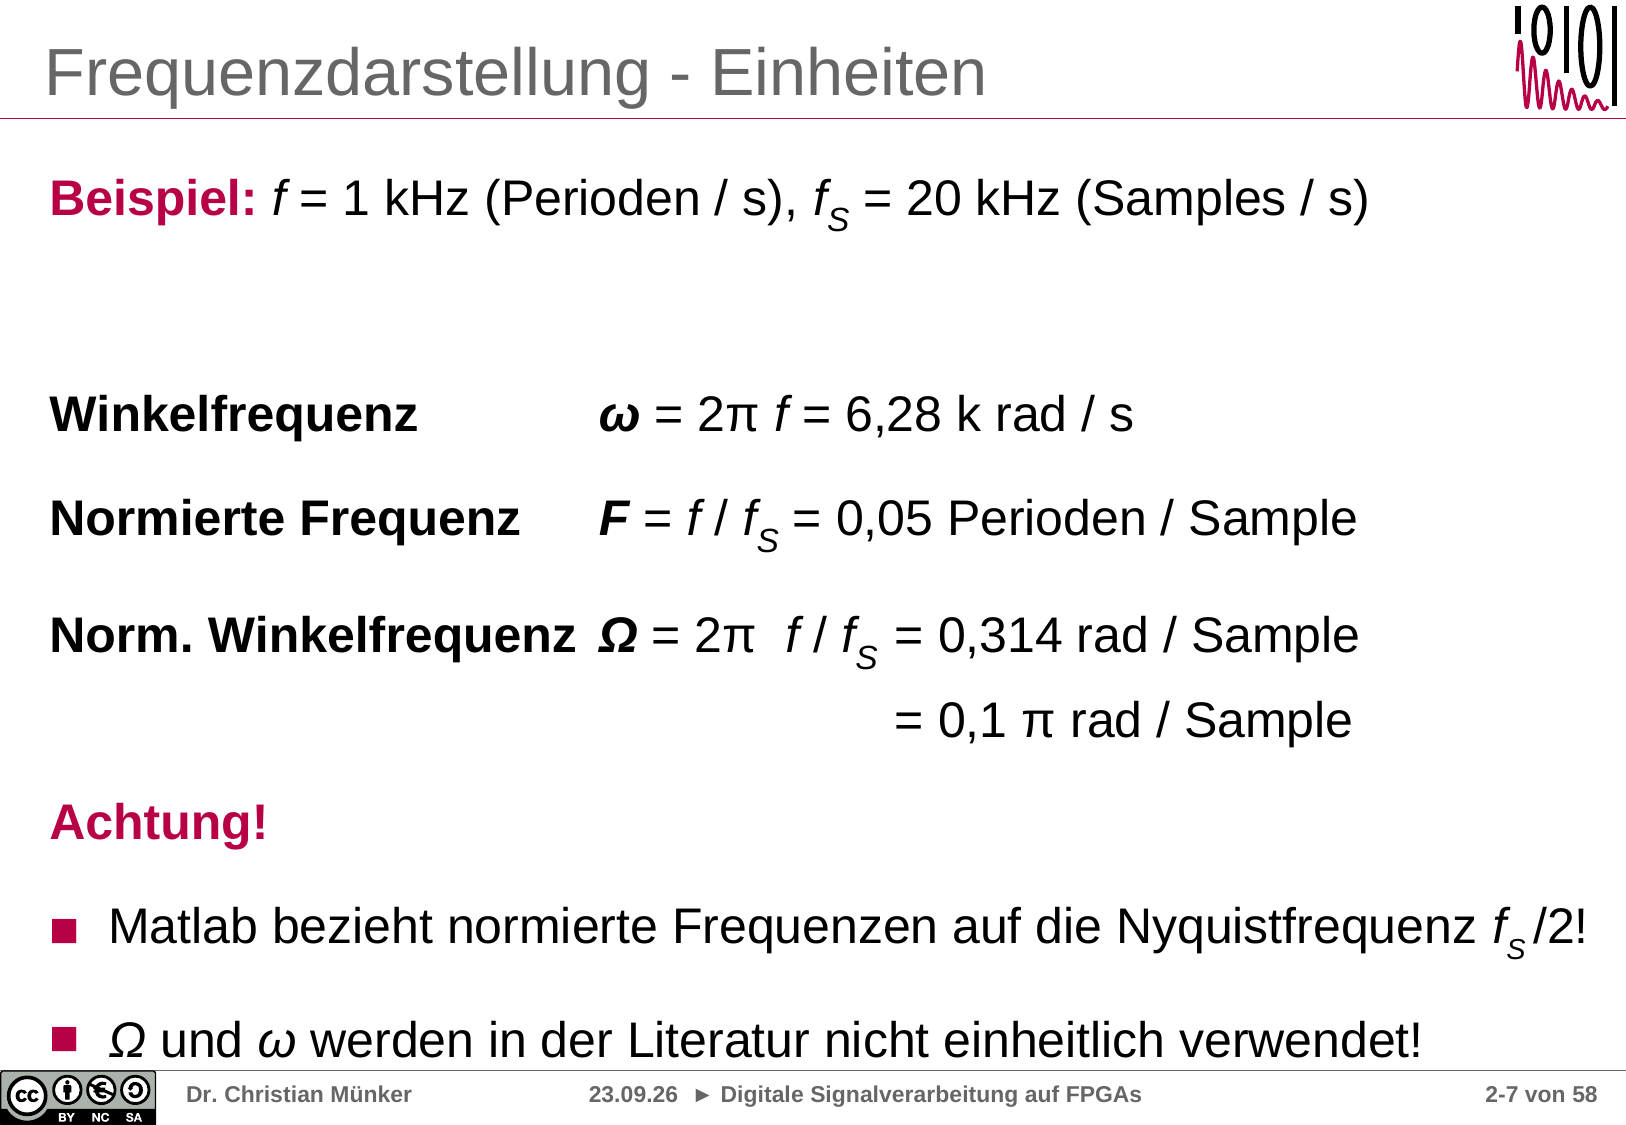

# Frequenzdarstellung - Einheiten
Beispiel: f = 1 kHz (Perioden / s), fS = 20 kHz (Samples / s)
Winkelfrequenz 	ω = 2π f = 6,28 k rad / s
Normierte Frequenz 	F = f / fS = 0,05 Perioden / Sample
Norm. Winkelfrequenz	Ω = 2π f / fS 	= 0,314 rad / Sample
						= 0,1 π rad / Sample
Achtung!
Matlab bezieht normierte Frequenzen auf die Nyquistfrequenz fS /2!
Ω und ω werden in der Literatur nicht einheitlich verwendet!